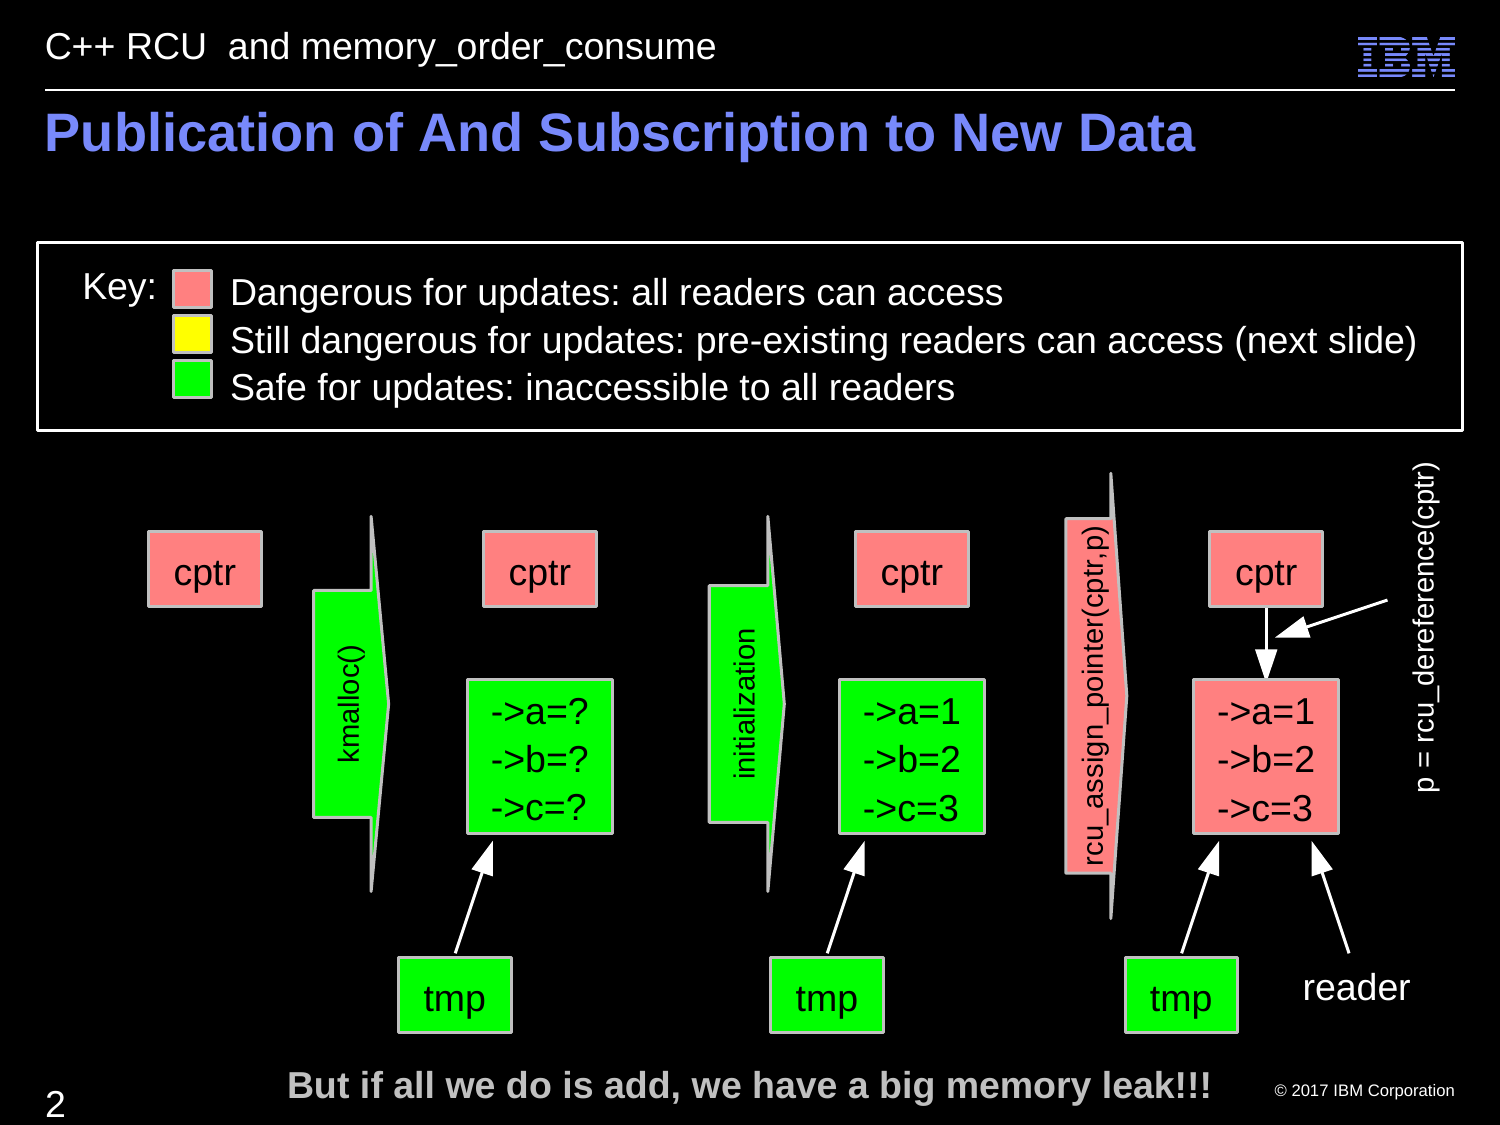

# Publication of And Subscription to New Data
Key:
Dangerous for updates: all readers can access
Still dangerous for updates: pre-existing readers can access (next slide)
Safe for updates: inaccessible to all readers
A
cptr
cptr
cptr
cptr
p = rcu_dereference(cptr)
rcu_assign_pointer(cptr,p)
kmalloc()
initialization
->a=?
->b=?
->c=?
->a=1
->b=2
->c=3
->a=1
->b=2
->c=3
reader
tmp
tmp
tmp
But if all we do is add, we have a big memory leak!!!
2